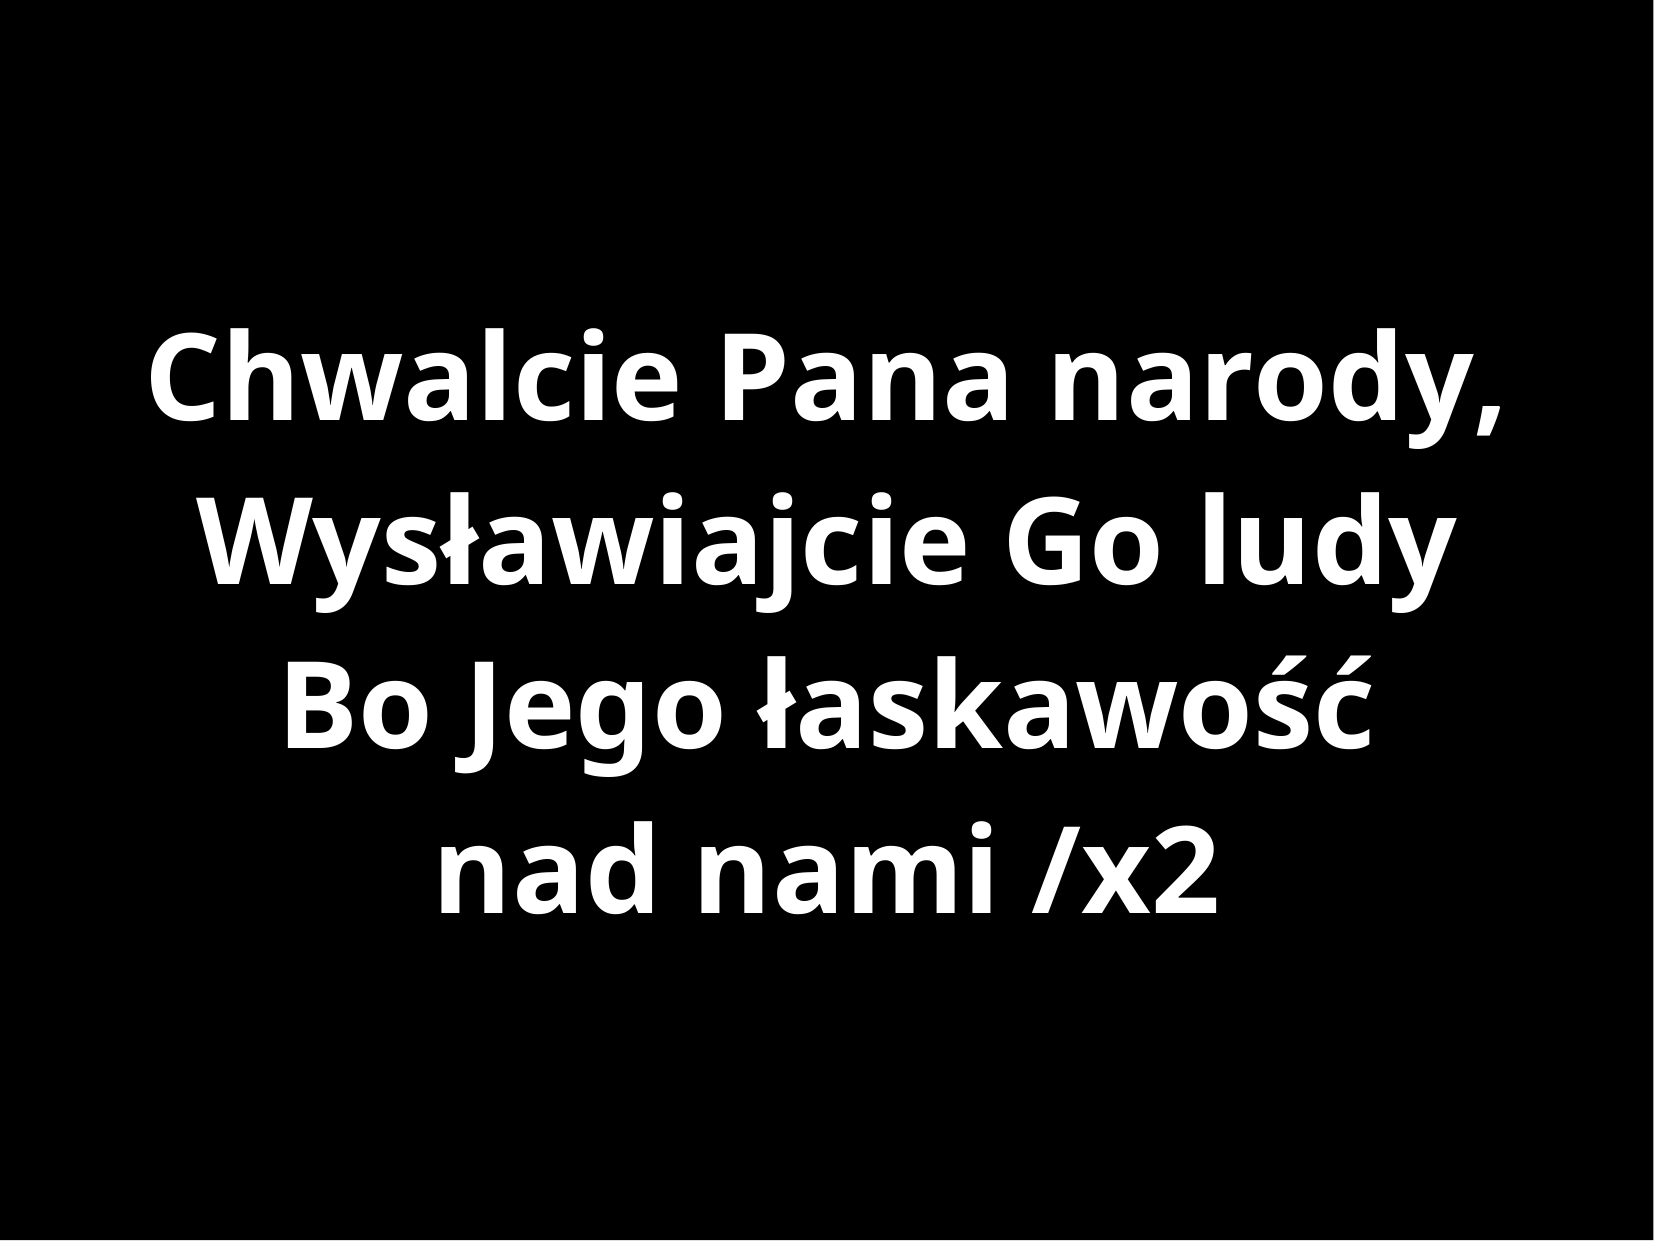

# Chwalcie Pana narody, Wysławiajcie Go ludy Bo Jego łaskawość nad nami /x2